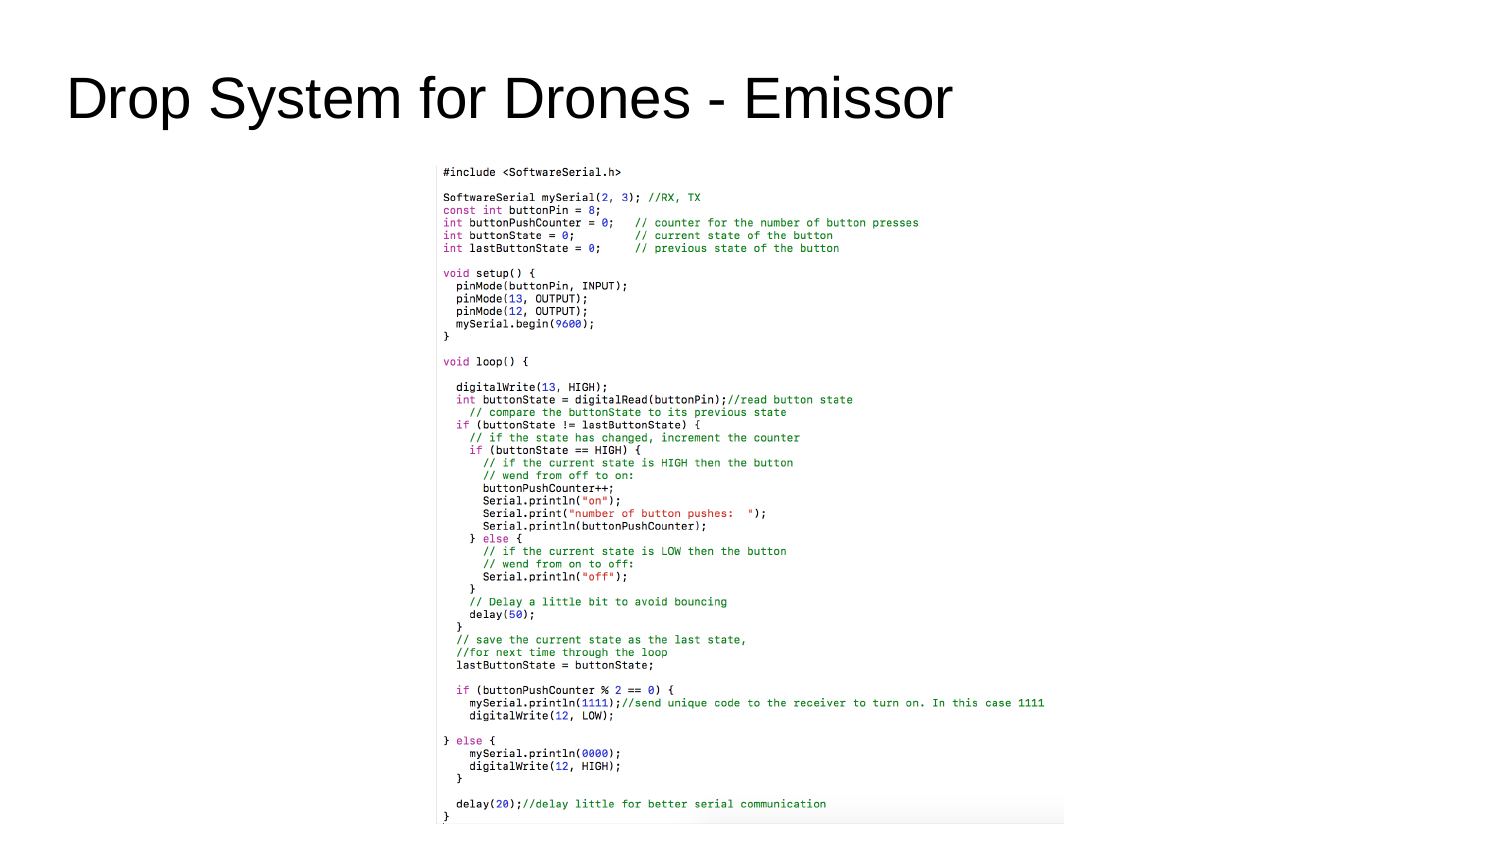

# Drop System for Drones - Emissor